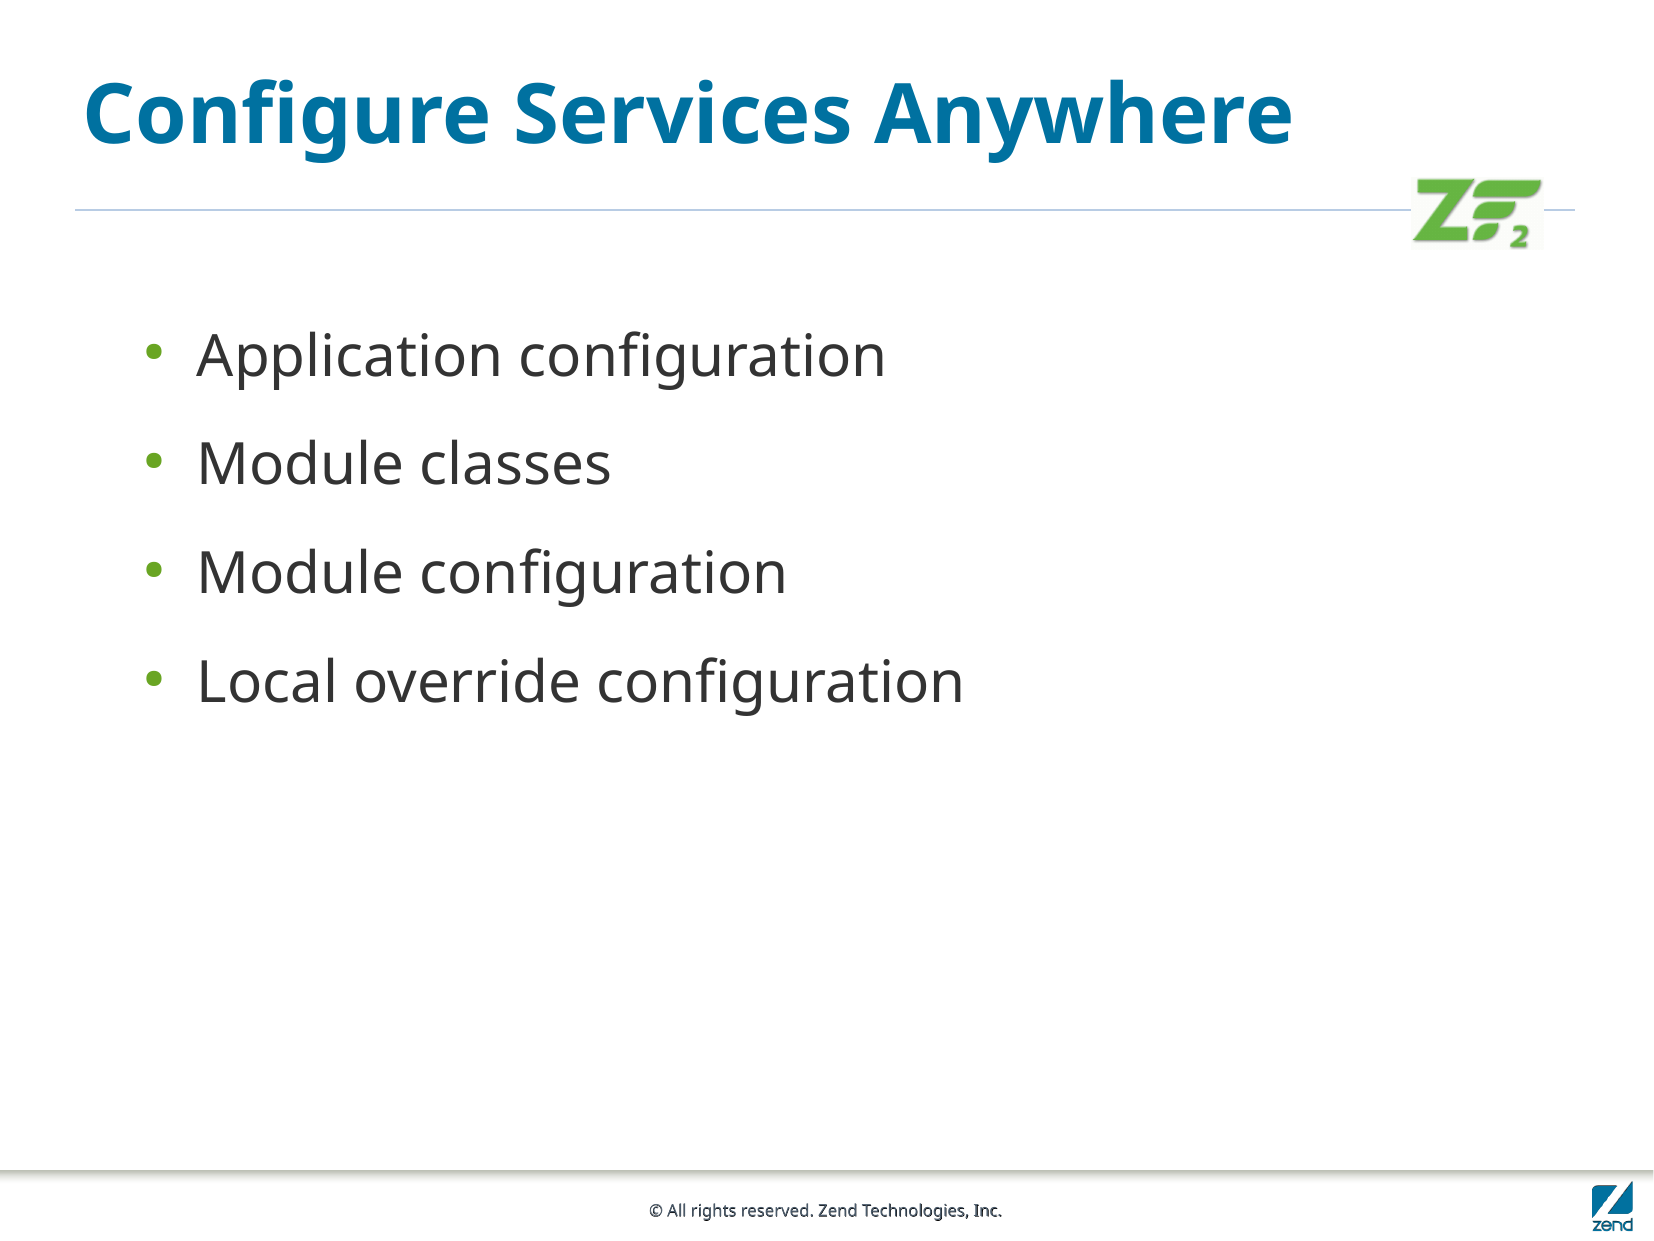

# Configure Services Anywhere
Application configuration
Module classes
Module configuration
Local override configuration